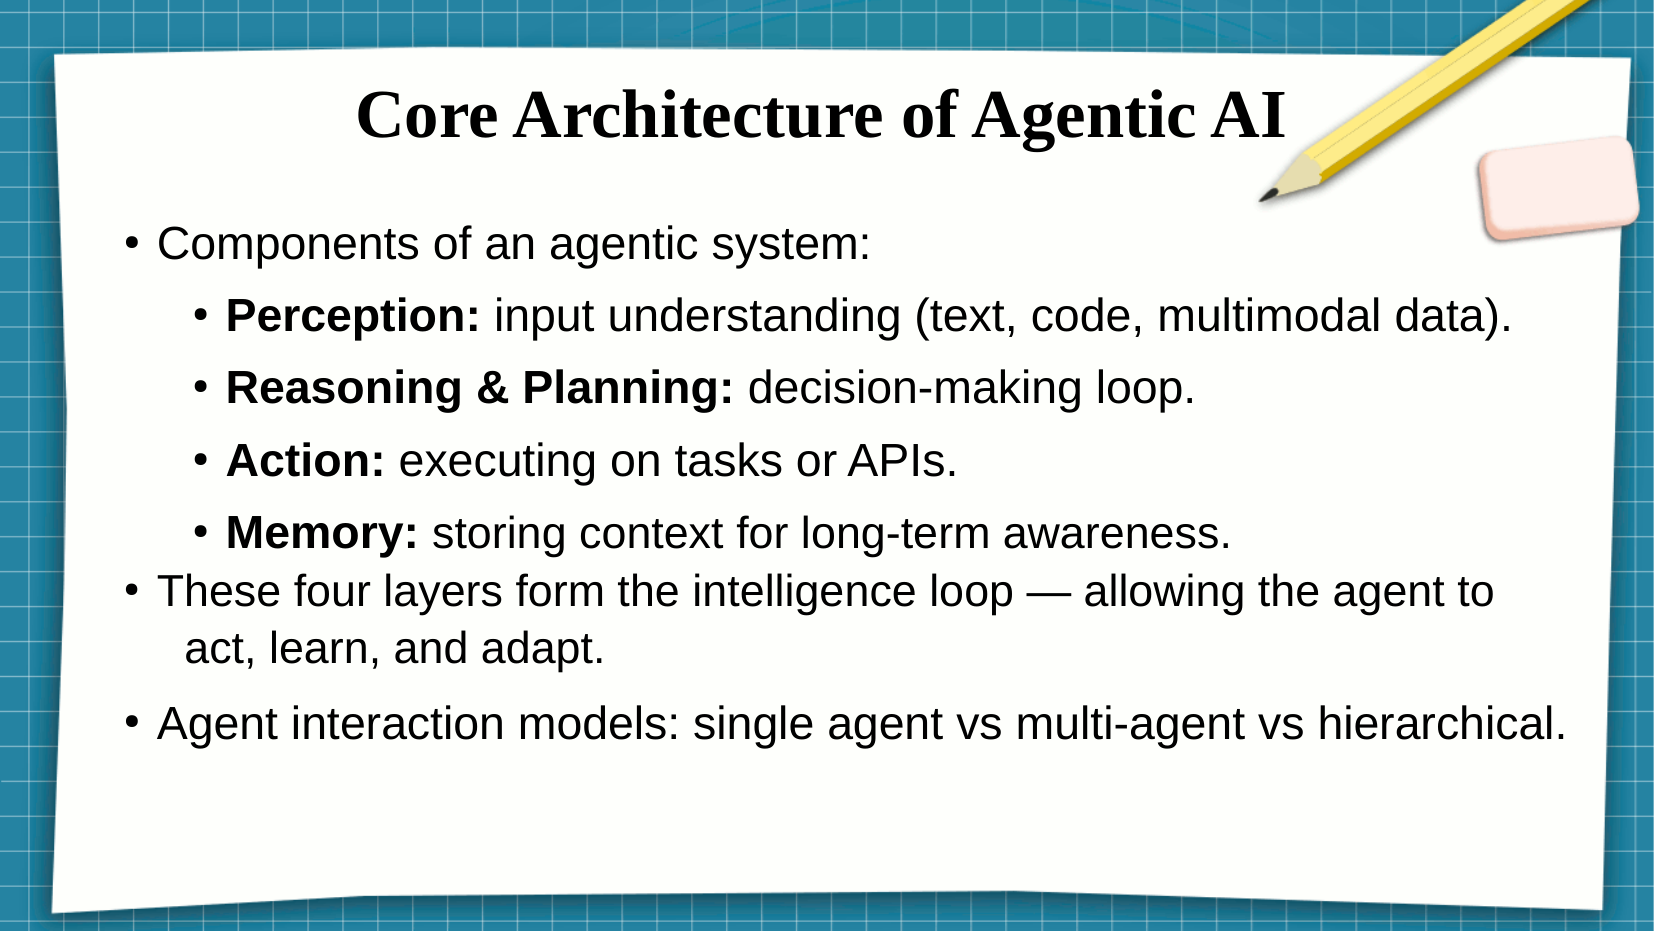

# Core Architecture of Agentic AI
Components of an agentic system:
Perception: input understanding (text, code, multimodal data).
Reasoning & Planning: decision-making loop.
Action: executing on tasks or APIs.
Memory: storing context for long-term awareness.
These four layers form the intelligence loop — allowing the agent to act, learn, and adapt.
Agent interaction models: single agent vs multi-agent vs hierarchical.